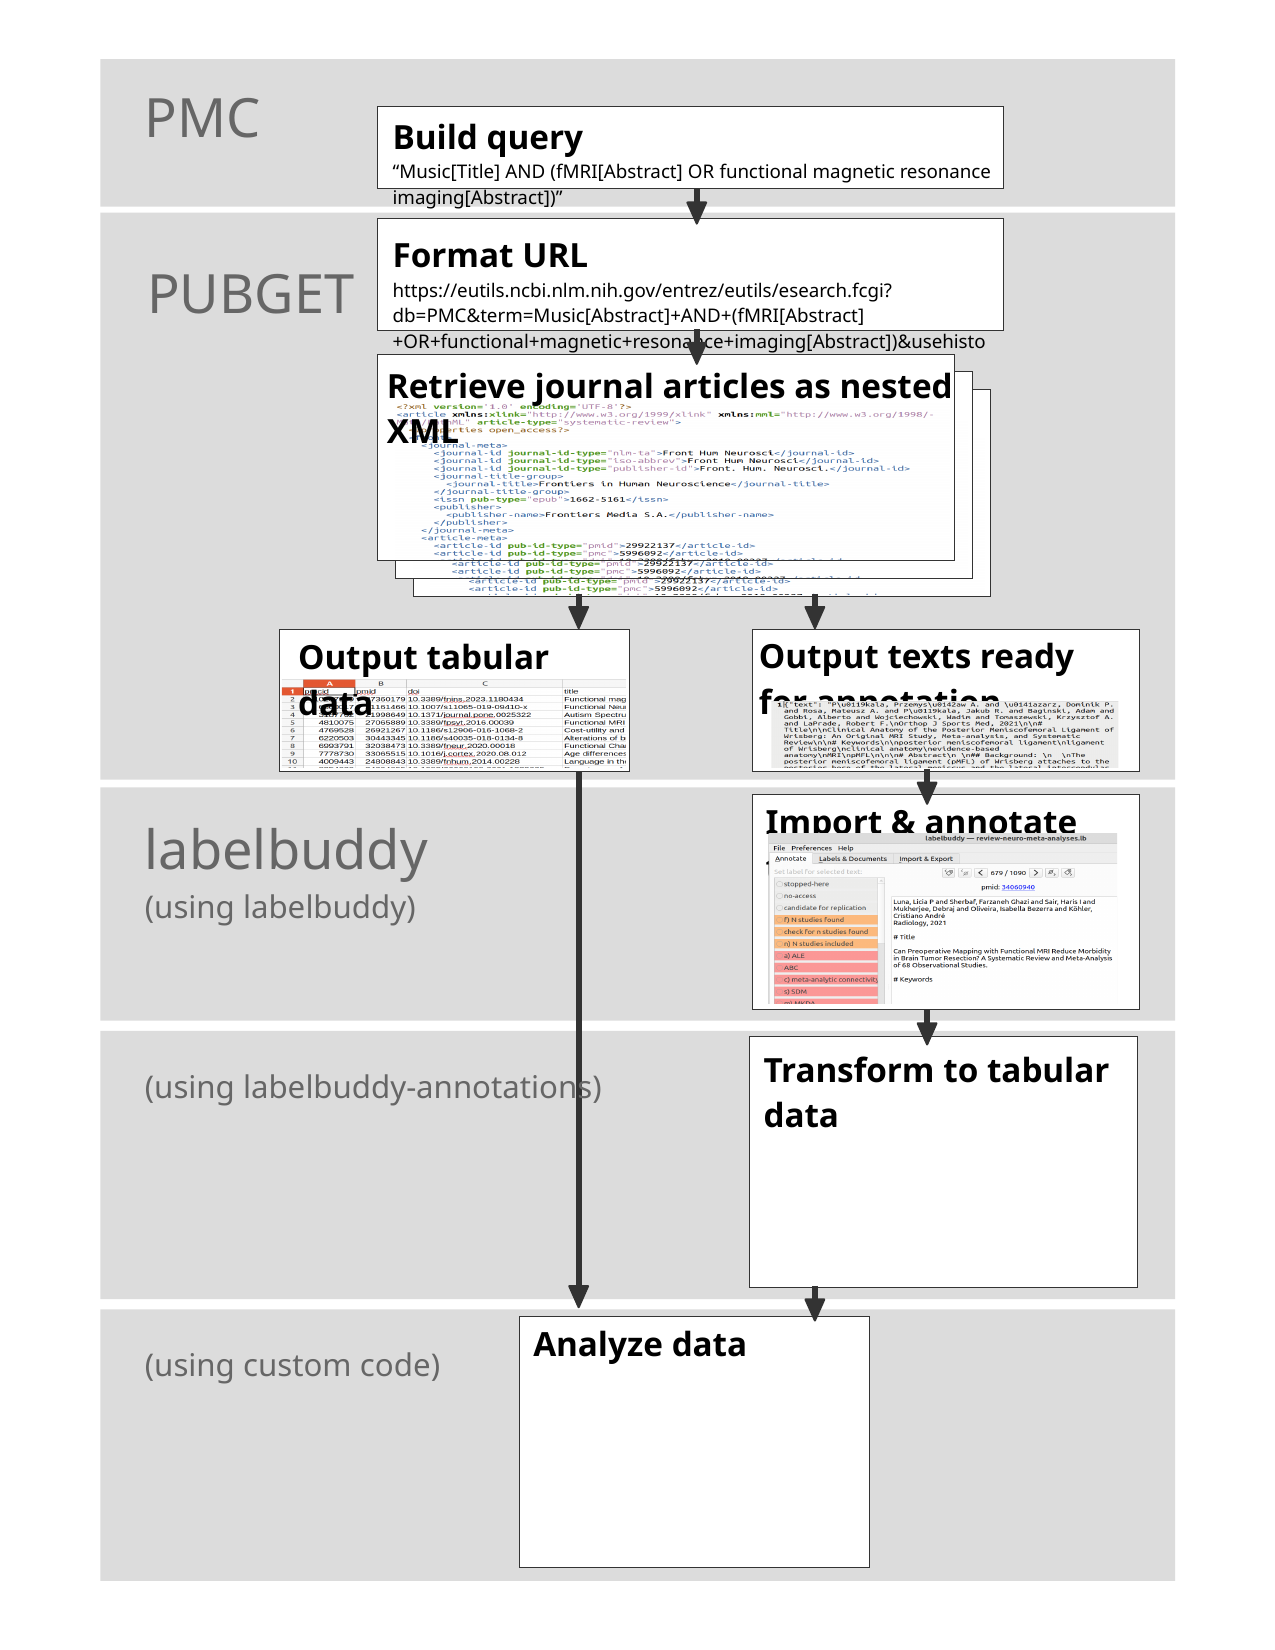

PMC
Build query
“Music[Title] AND (fMRI[Abstract] OR functional magnetic resonance imaging[Abstract])”
Format URL
https://eutils.ncbi.nlm.nih.gov/entrez/eutils/esearch.fcgi?db=PMC&term=Music[Abstract]+AND+(fMRI[Abstract]+OR+functional+magnetic+resonance+imaging[Abstract])&usehistory=y
PUBGET
Retrieve journal articles as nested XML
Journal article in XML format:
Journal article in XML format:
Output texts ready for annotation
Output tabular data
Import & annotate texts
labelbuddy
(using labelbuddy)
Transform to tabular data
(using labelbuddy-annotations)
Analyze data
(using custom code)